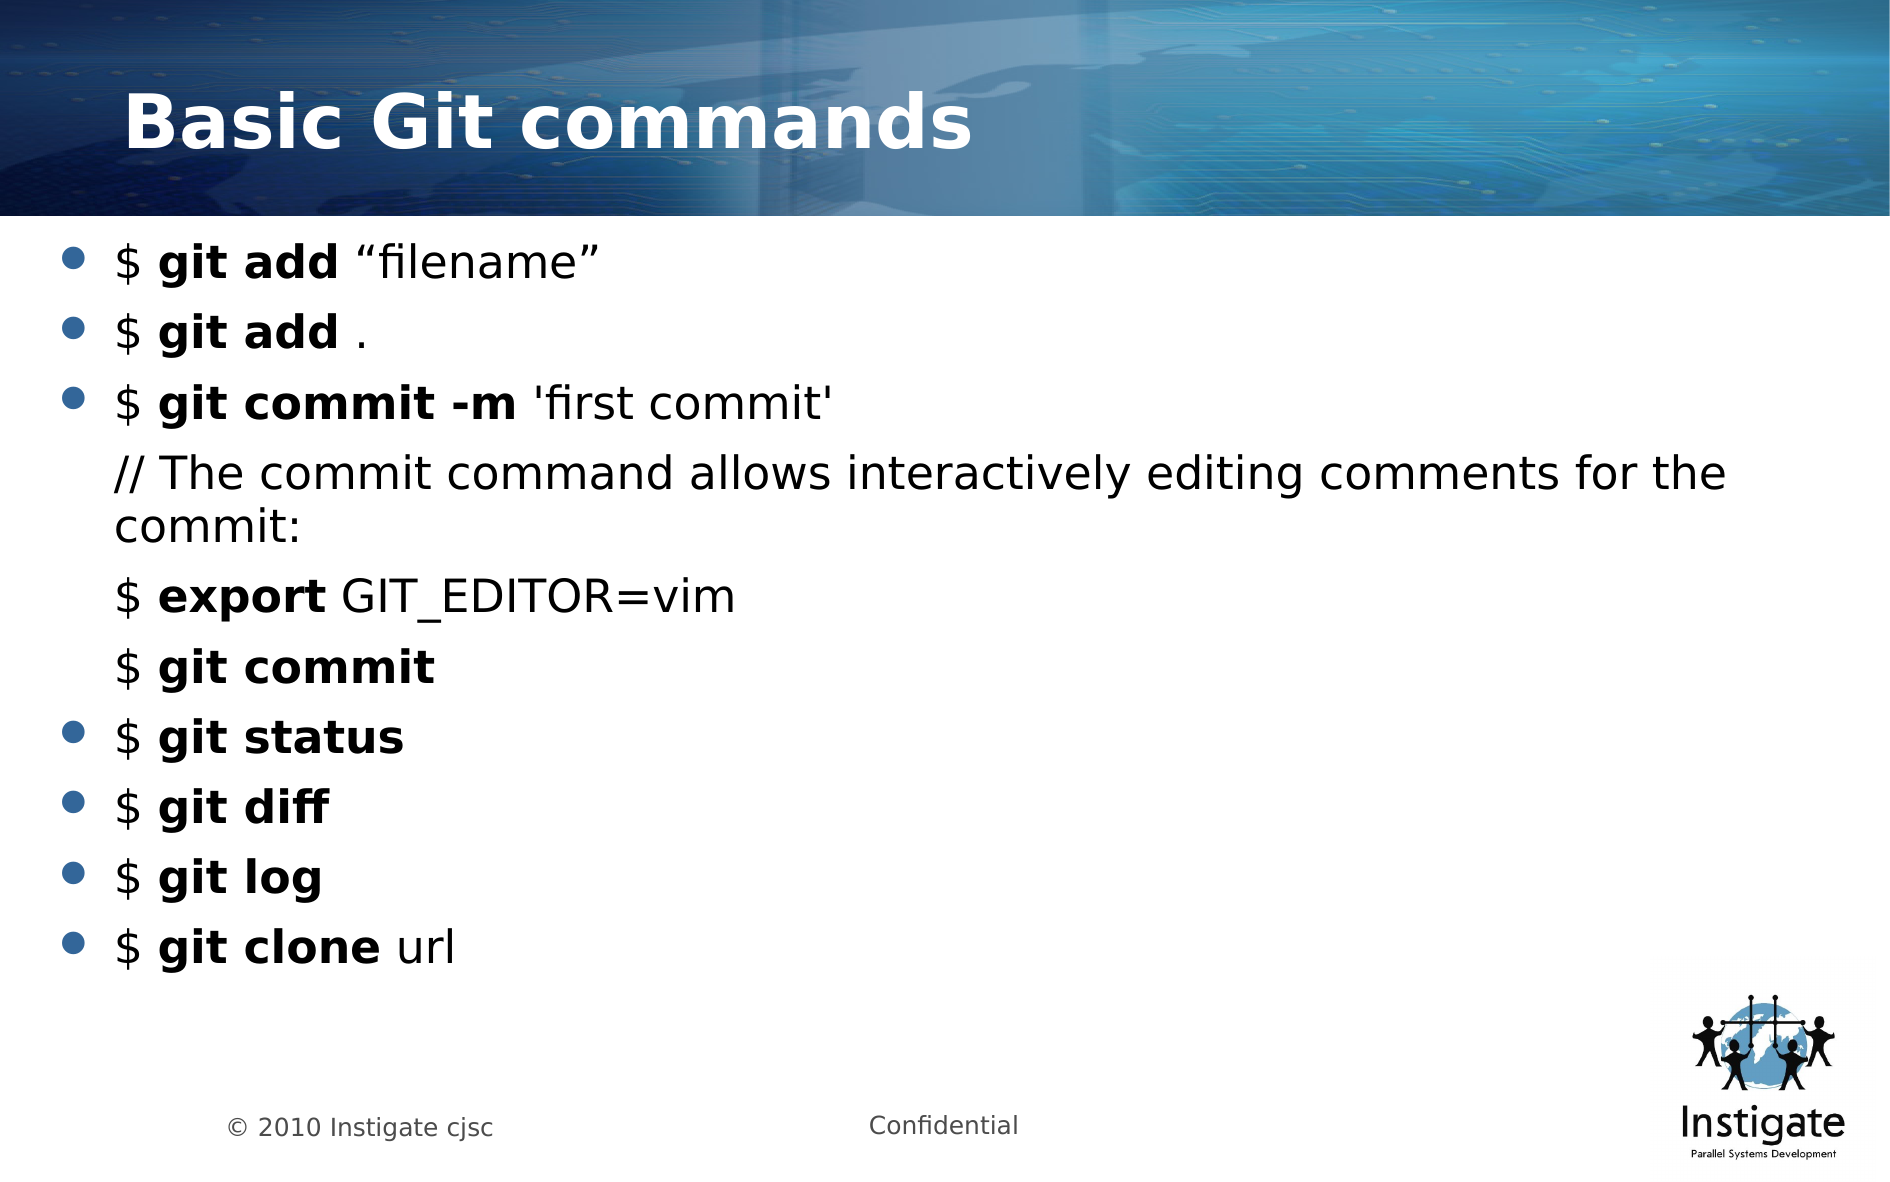

# Basic Git commands
$ git add “filename”
$ git add .
$ git commit -m 'first commit'
// The commit command allows interactively editing comments for the commit:
$ export GIT_EDITOR=vim
$ git commit
$ git status
$ git diff
$ git log
$ git clone url